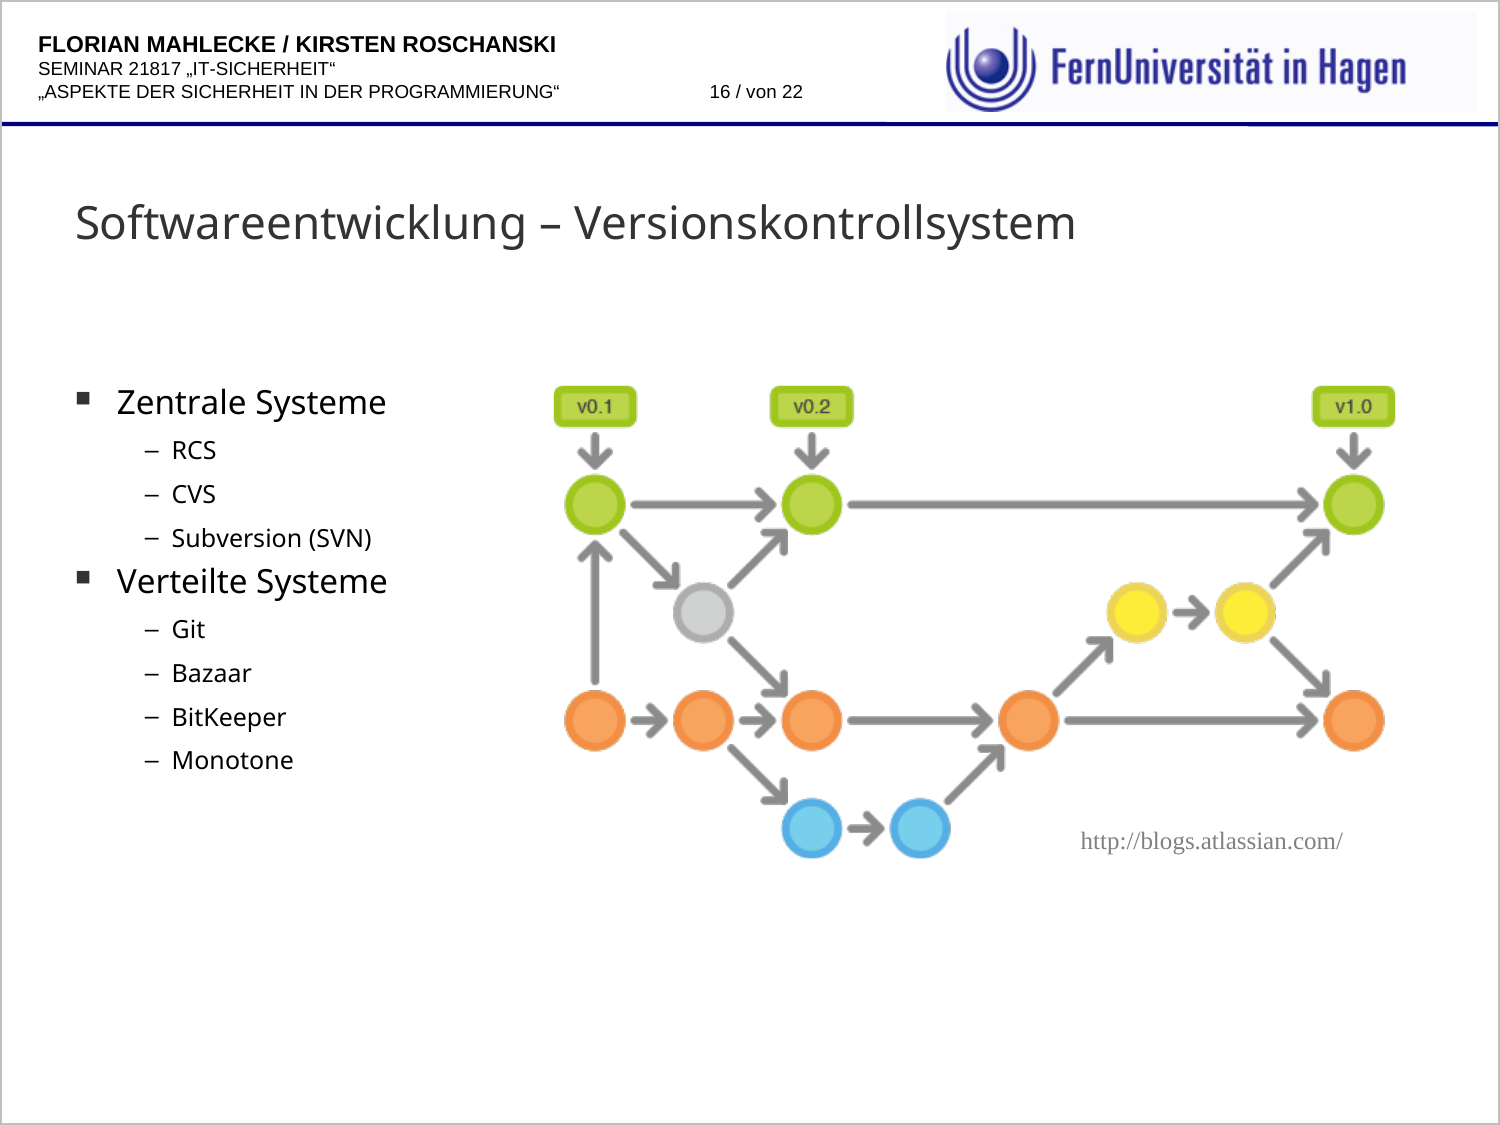

# Softwareentwicklung – Versionskontrollsystem
Zentrale Systeme
RCS
CVS
Subversion (SVN)
Verteilte Systeme
Git
Bazaar
BitKeeper
Monotone
http://blogs.atlassian.com/